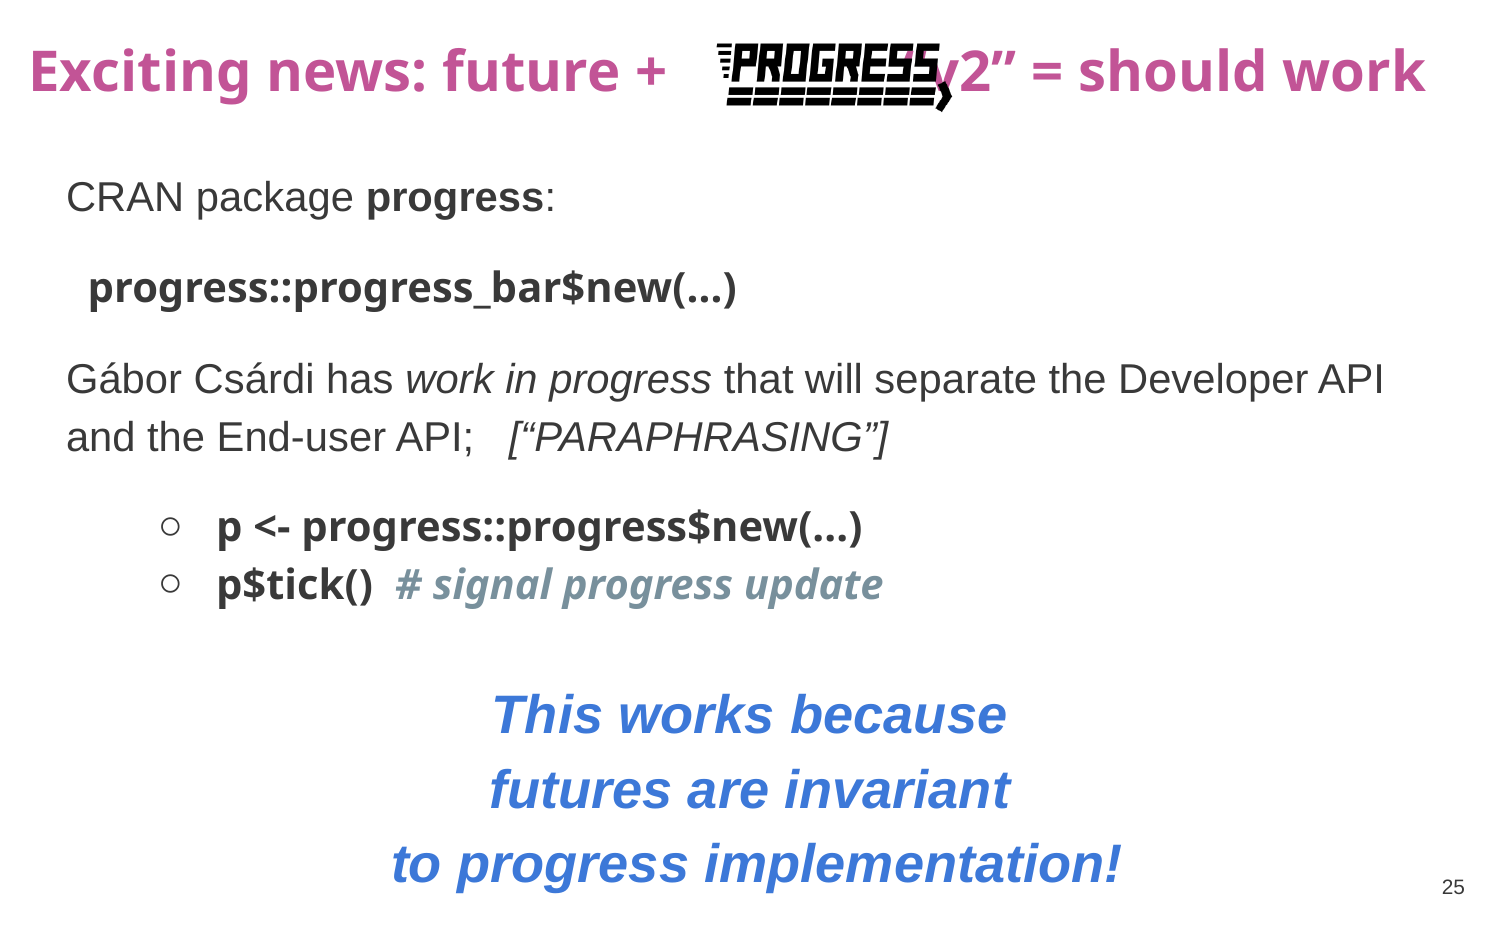

# Exciting news: future + “v2” = should work
CRAN package progress:
 progress::progress_bar$new(...)
Gábor Csárdi has work in progress that will separate the Developer API and the End-user API; [“PARAPHRASING”]
p <- progress::progress$new(...)
p$tick() # signal progress update
This works because
futures are invariant
 to progress implementation!